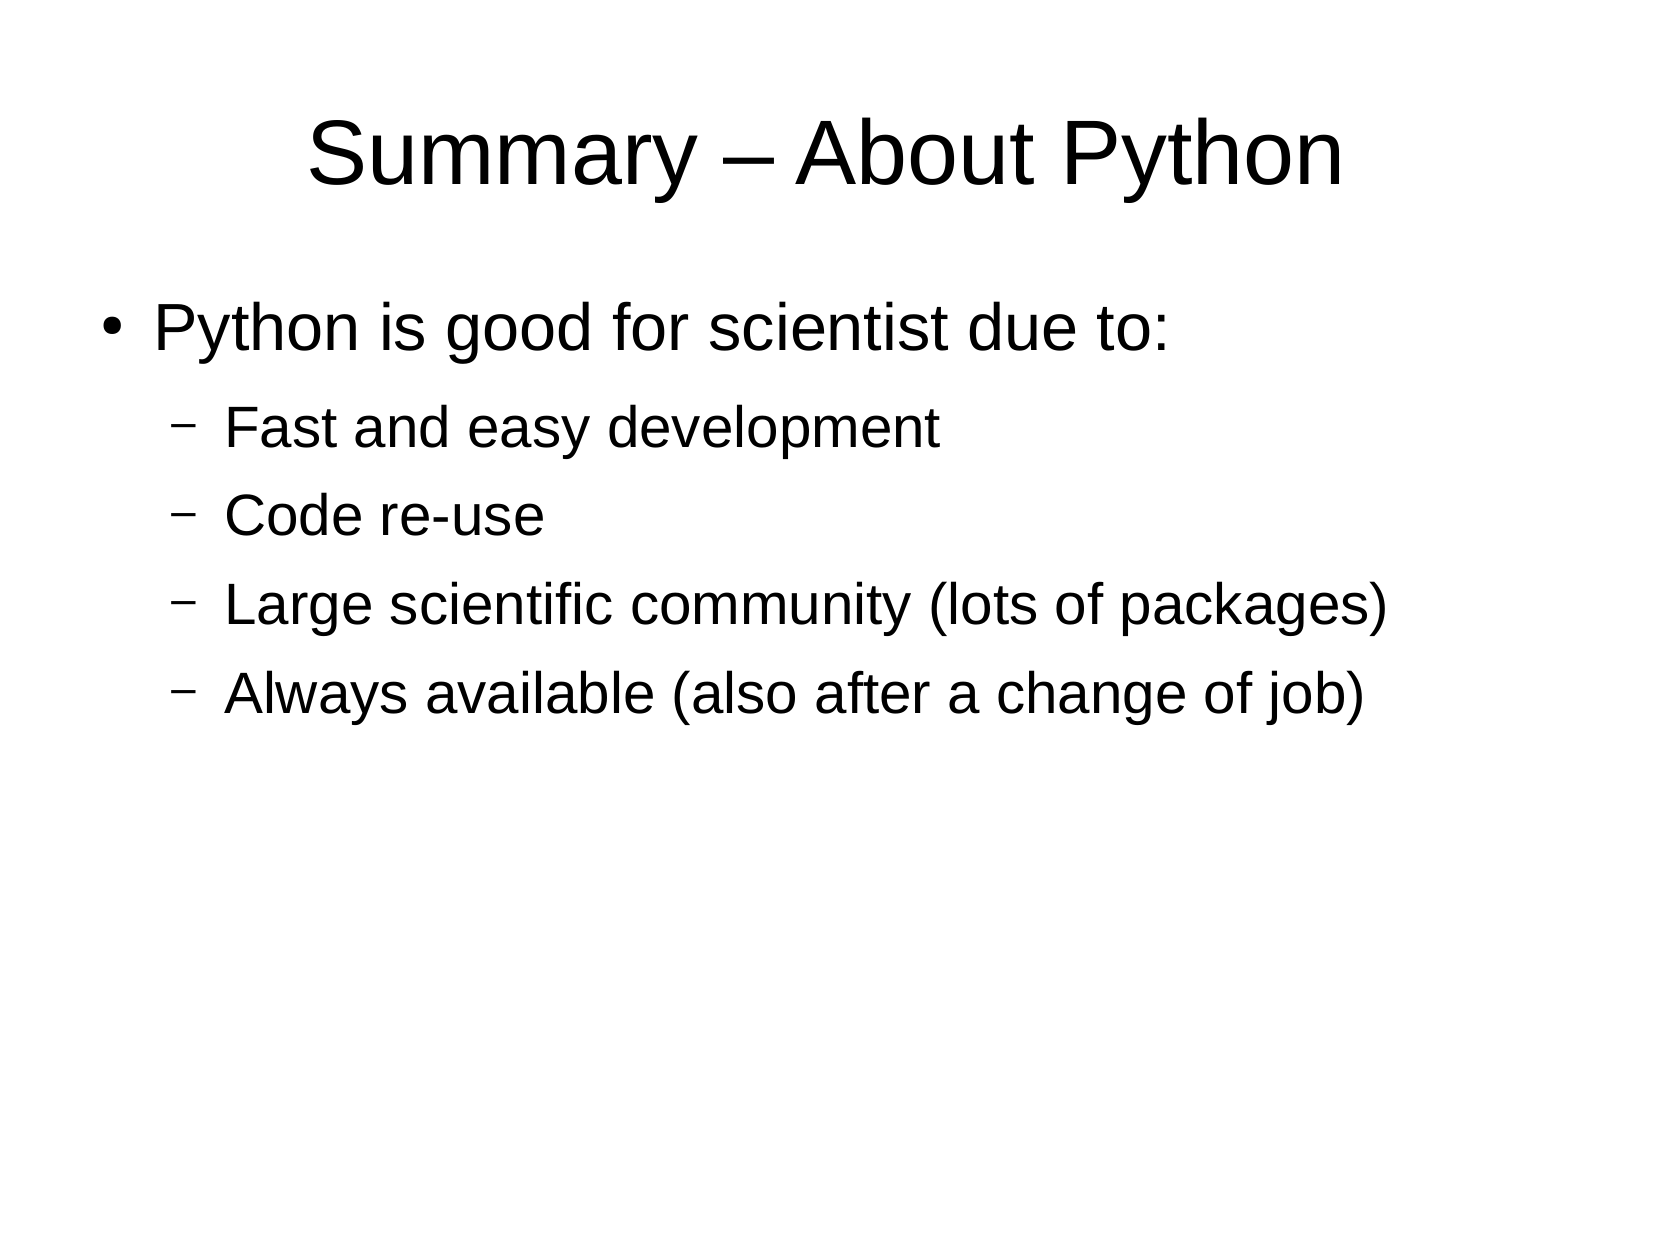

# Summary – About Python
Python is good for scientist due to:
Fast and easy development
Code re-use
Large scientific community (lots of packages)
Always available (also after a change of job)